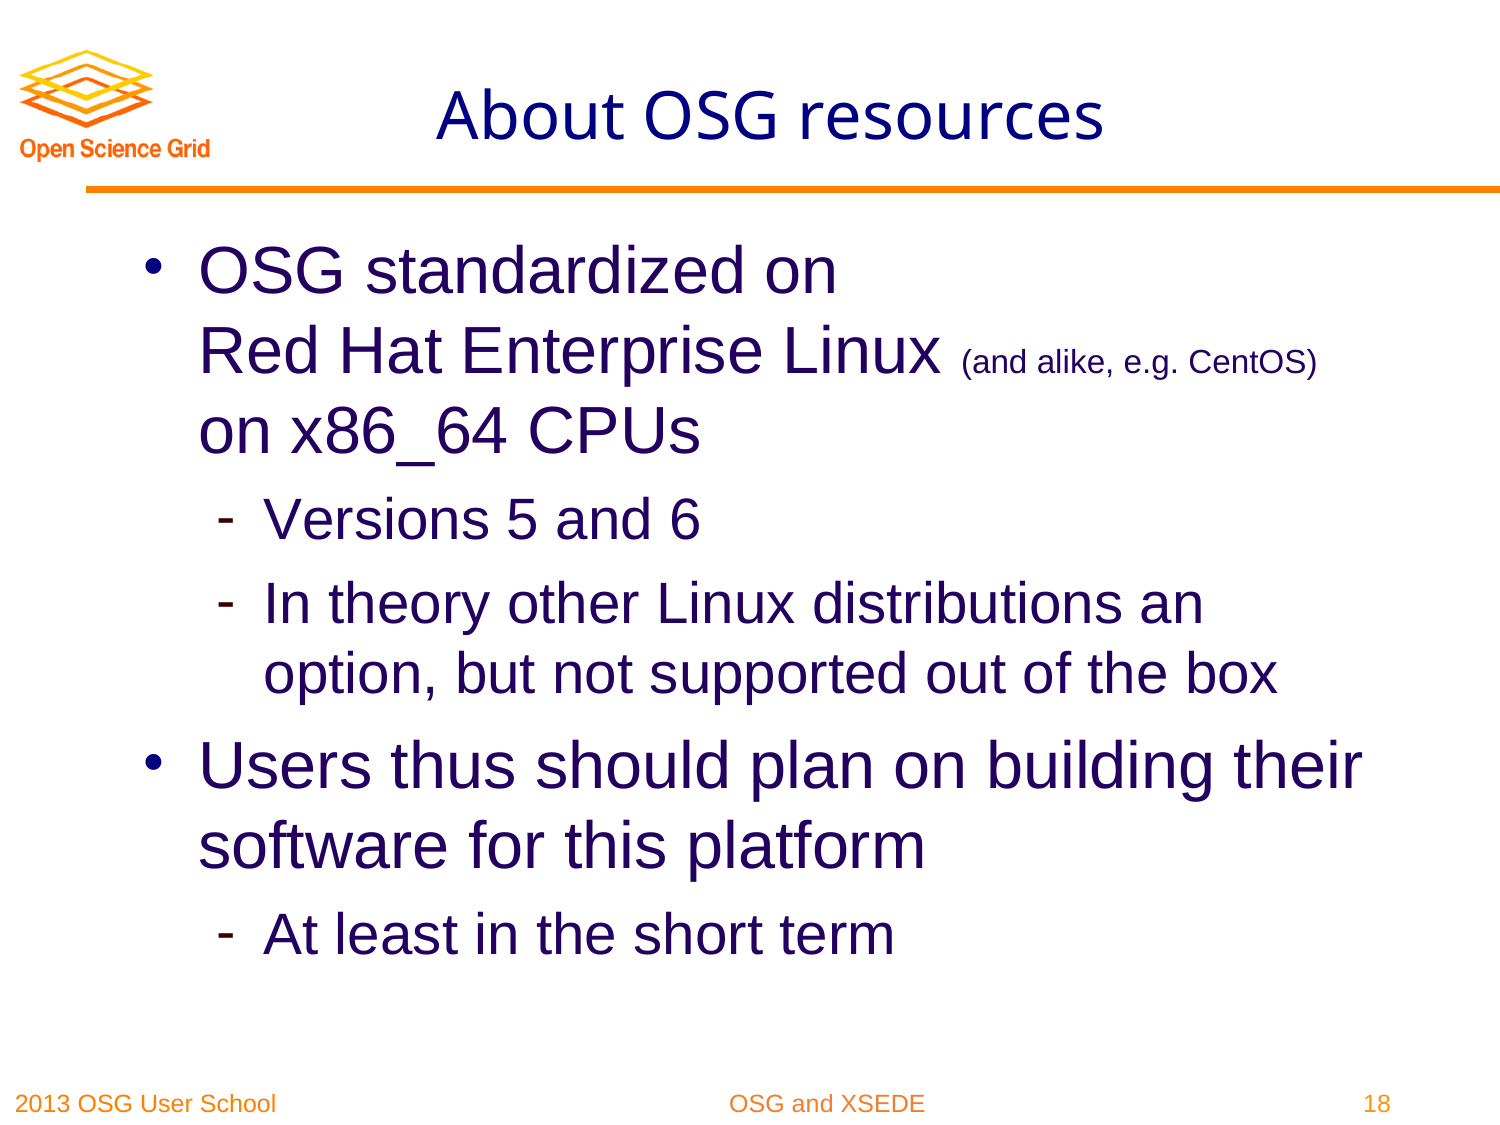

# About OSG resources
OSG standardized on
Red Hat Enterprise Linux (and alike, e.g. CentOS) on x86_64 CPUs
Versions 5 and 6
In theory other Linux distributions an option, but not supported out of the box
Users thus should plan on building their software for this platform
At least in the short term
18